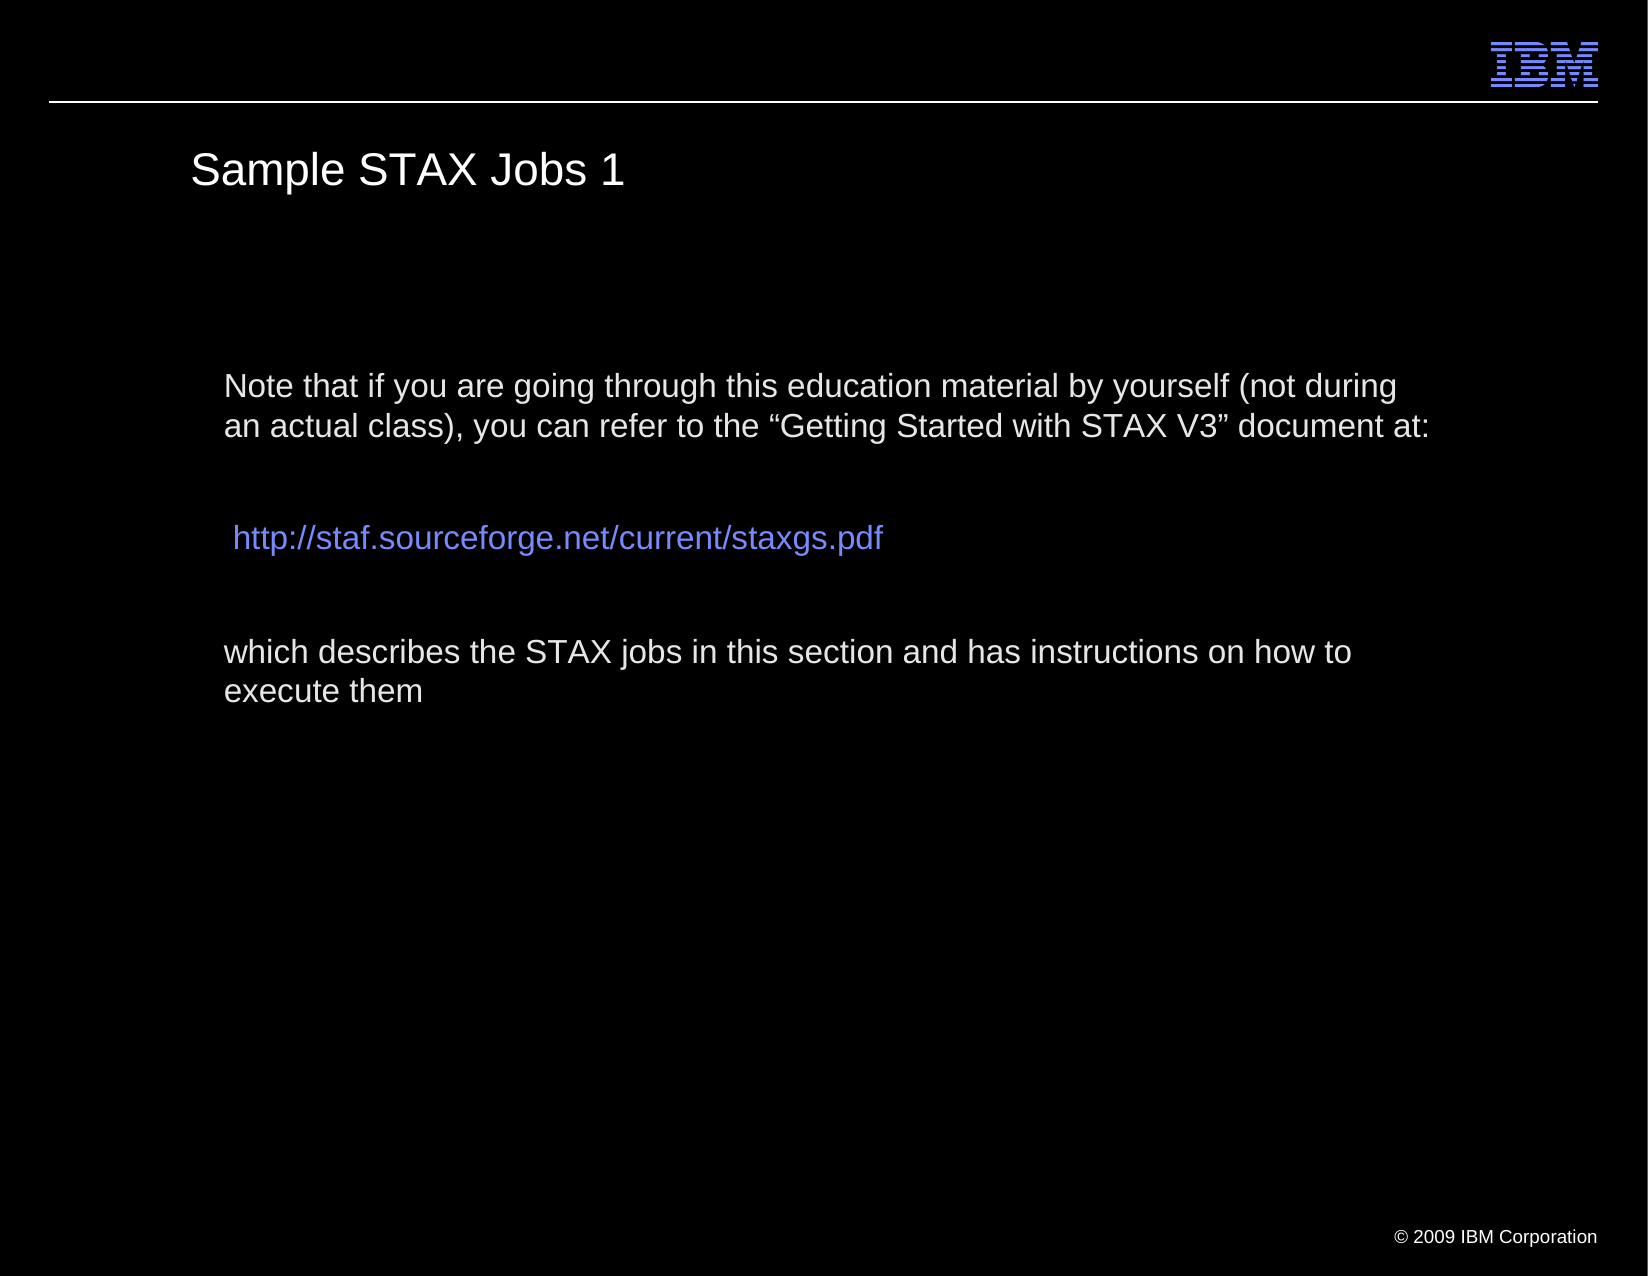

# Sample STAX Jobs 1
Note that if you are going through this education material by yourself (not during an actual class), you can refer to the “Getting Started with STAX V3” document at:
 http://staf.sourceforge.net/current/staxgs.pdf
which describes the STAX jobs in this section and has instructions on how to execute them